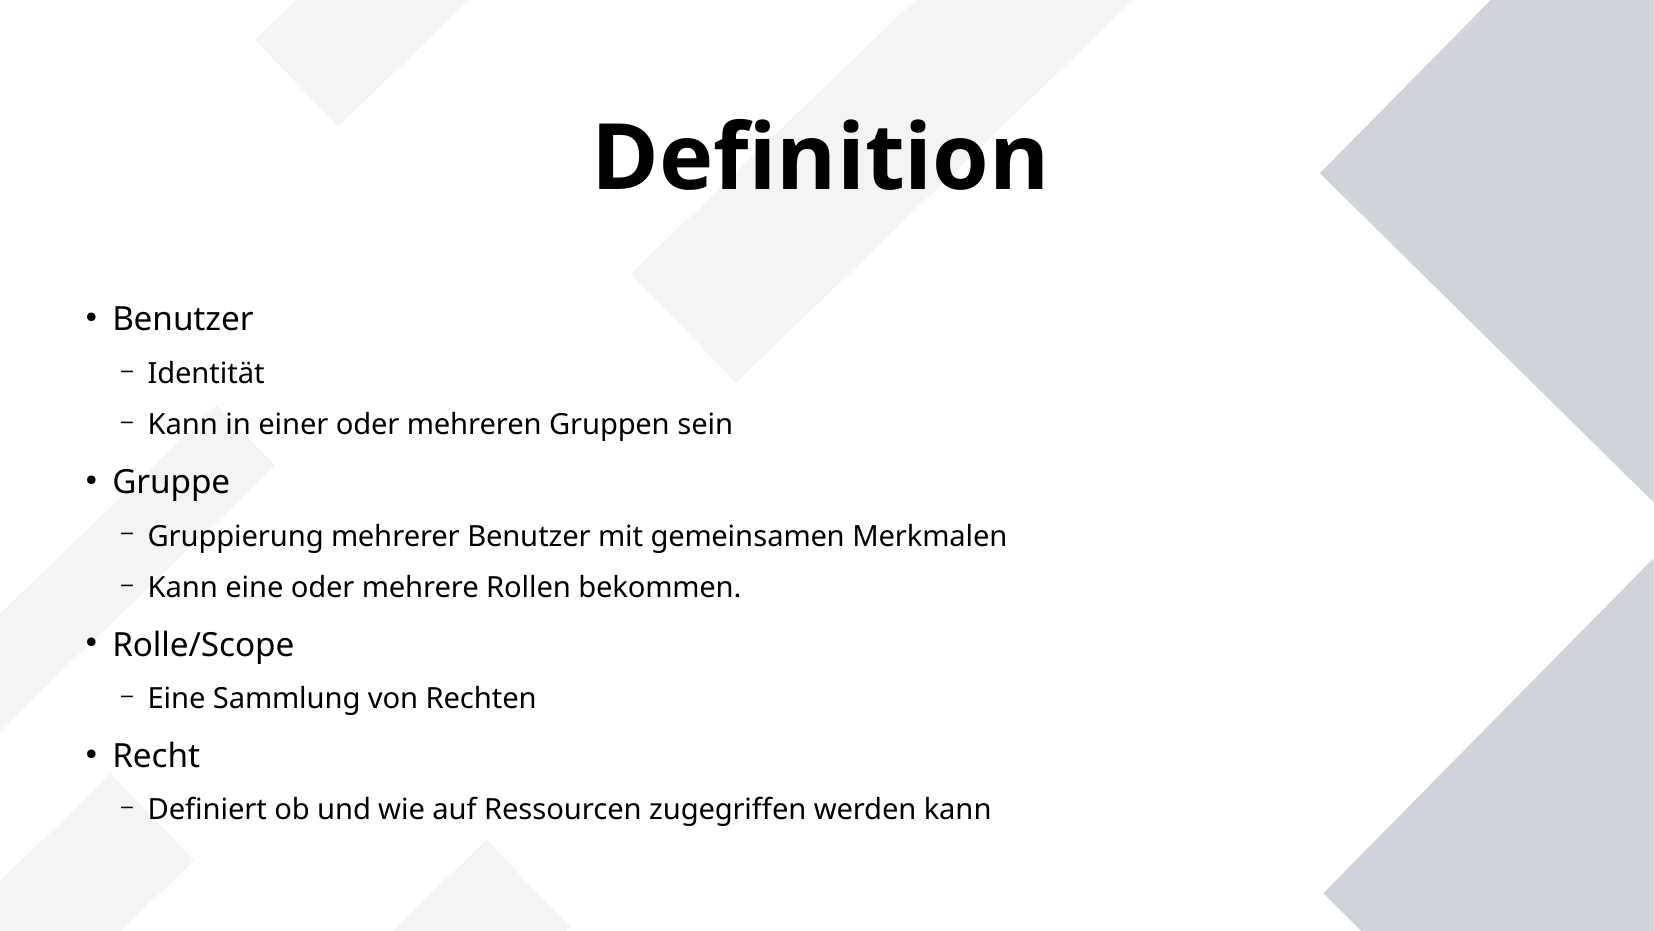

# Definition
Benutzer
Identität
Kann in einer oder mehreren Gruppen sein
Gruppe
Gruppierung mehrerer Benutzer mit gemeinsamen Merkmalen
Kann eine oder mehrere Rollen bekommen.
Rolle/Scope
Eine Sammlung von Rechten
Recht
Definiert ob und wie auf Ressourcen zugegriffen werden kann